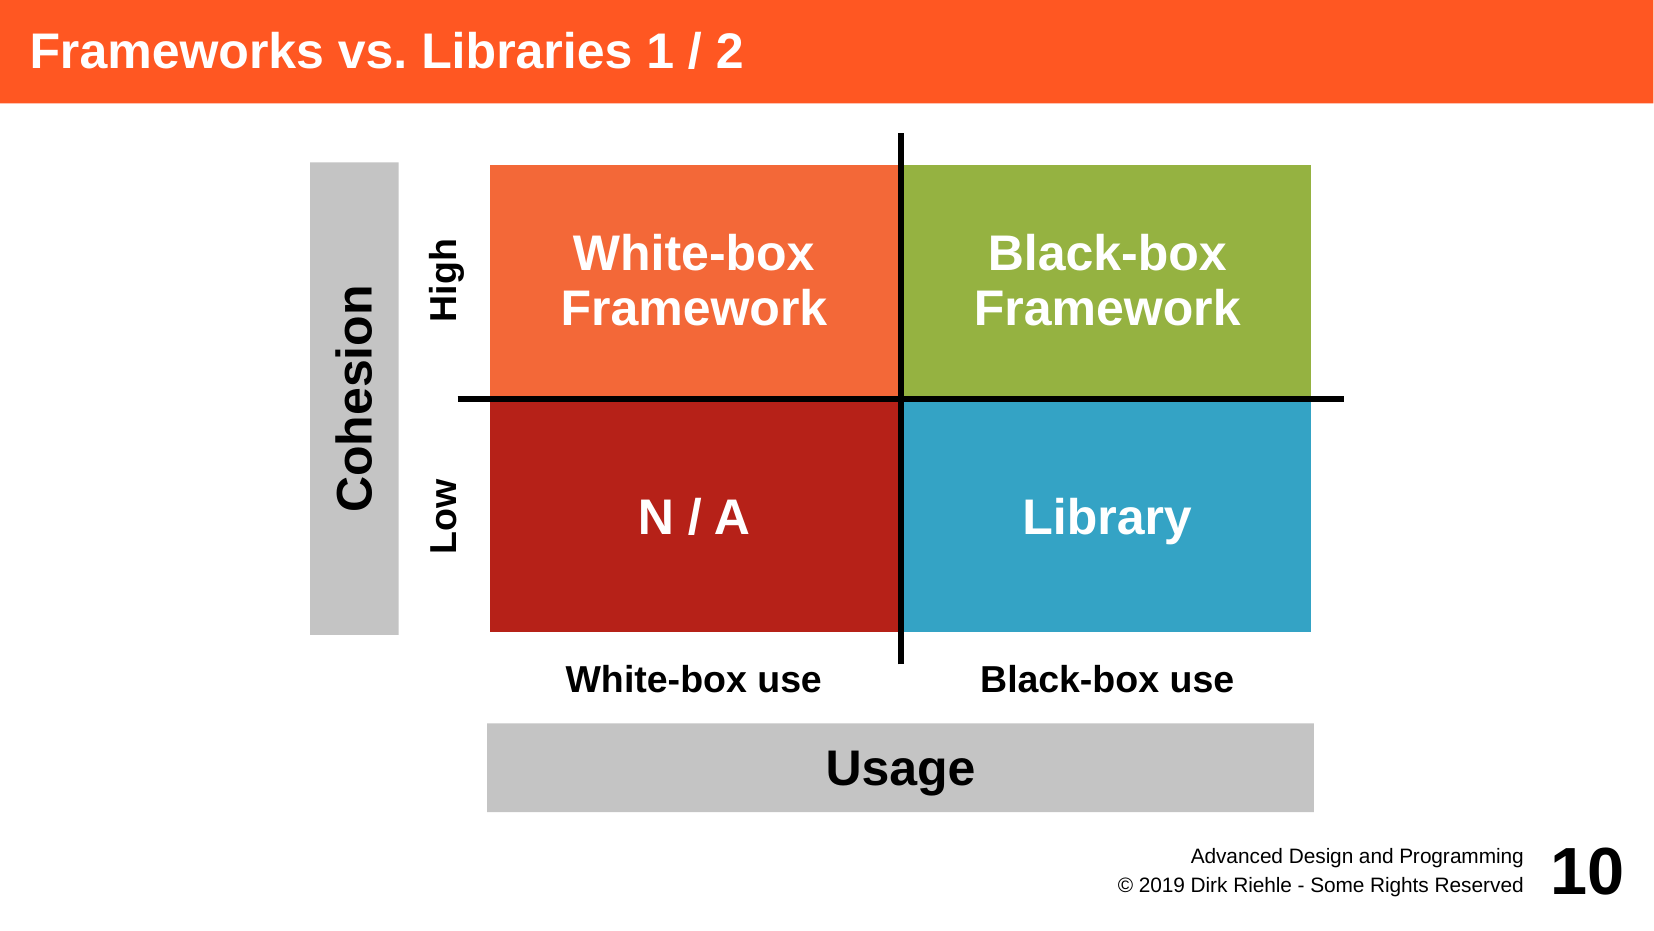

# Frameworks vs. Libraries 1 / 2
White-box
Framework
Black-box
Framework
High
Cohesion
N / A
Library
Low
White-box use
Black-box use
Usage
Advanced Design and Programming
10
© 2019 Dirk Riehle - Some Rights Reserved